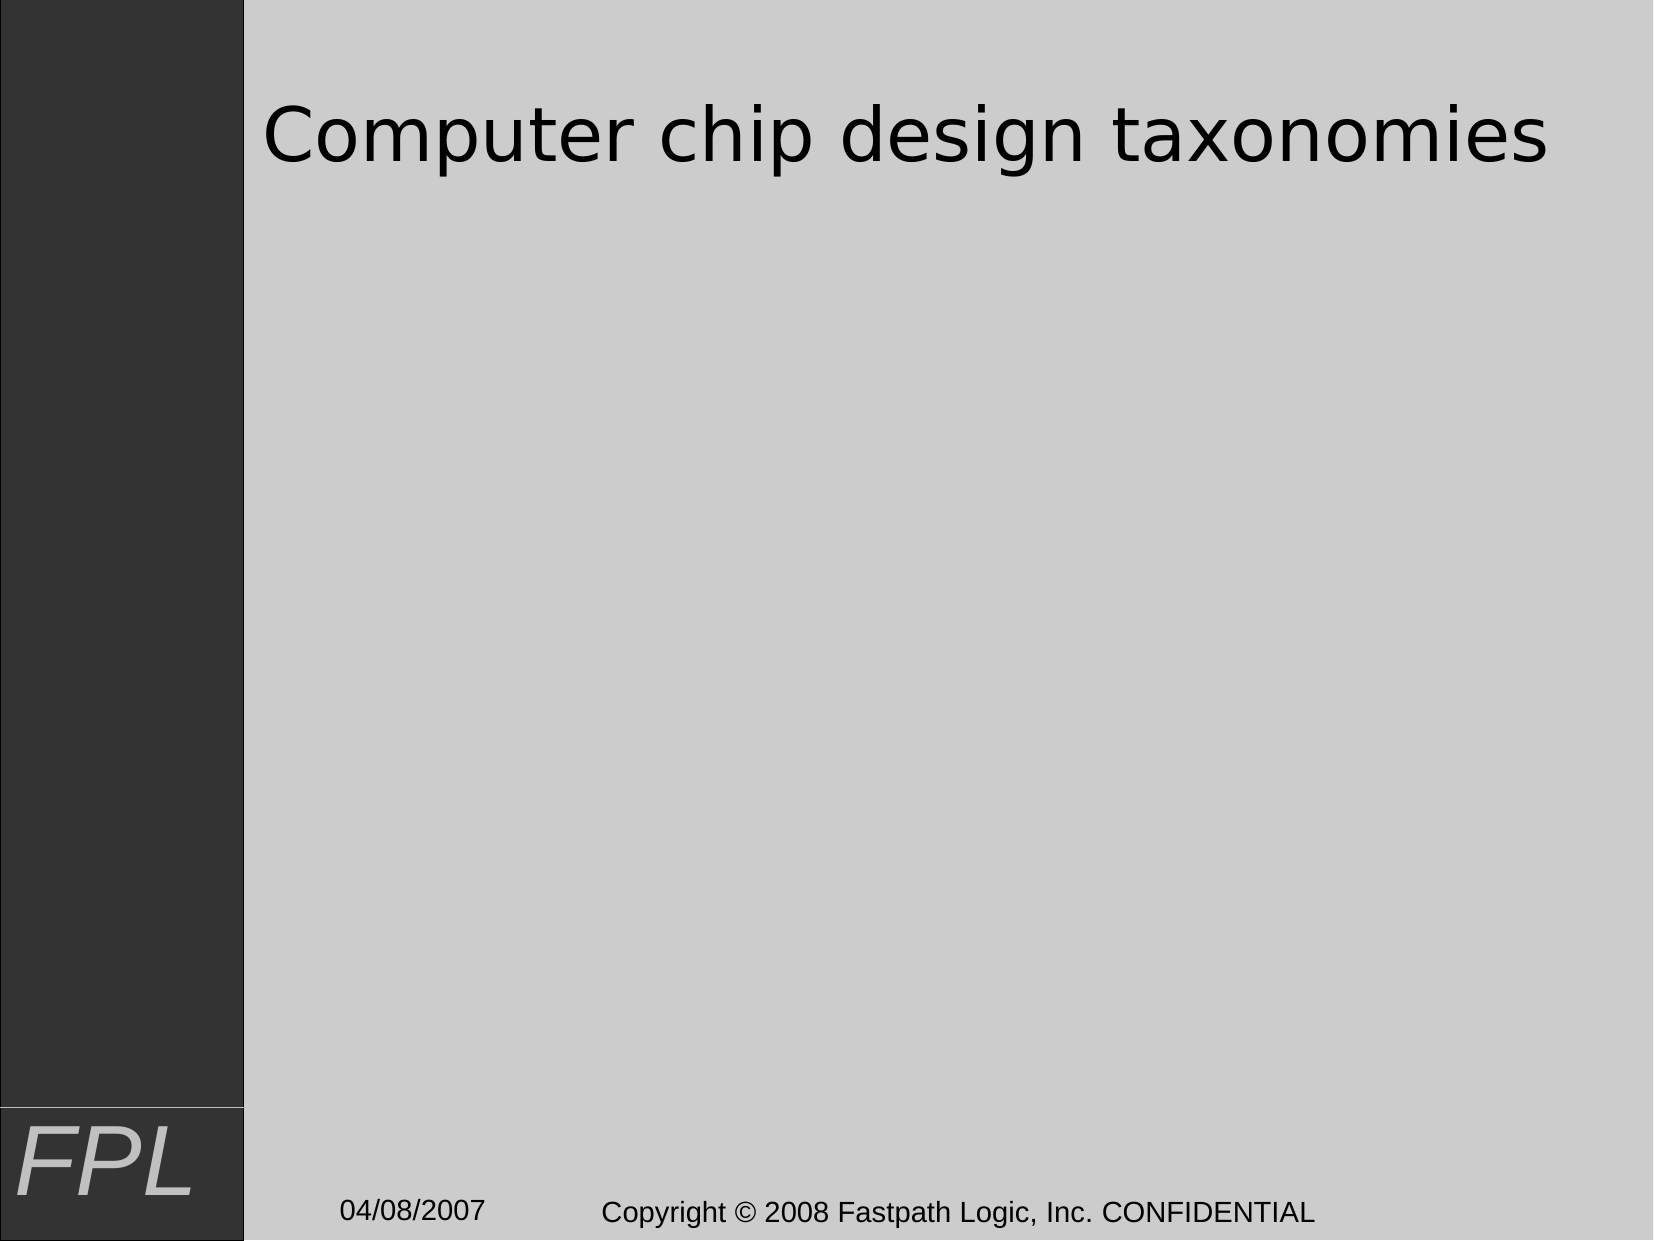

# Computer chip design taxonomies
04/08/2007
© 2007 FASTPATH LOGIC INC.